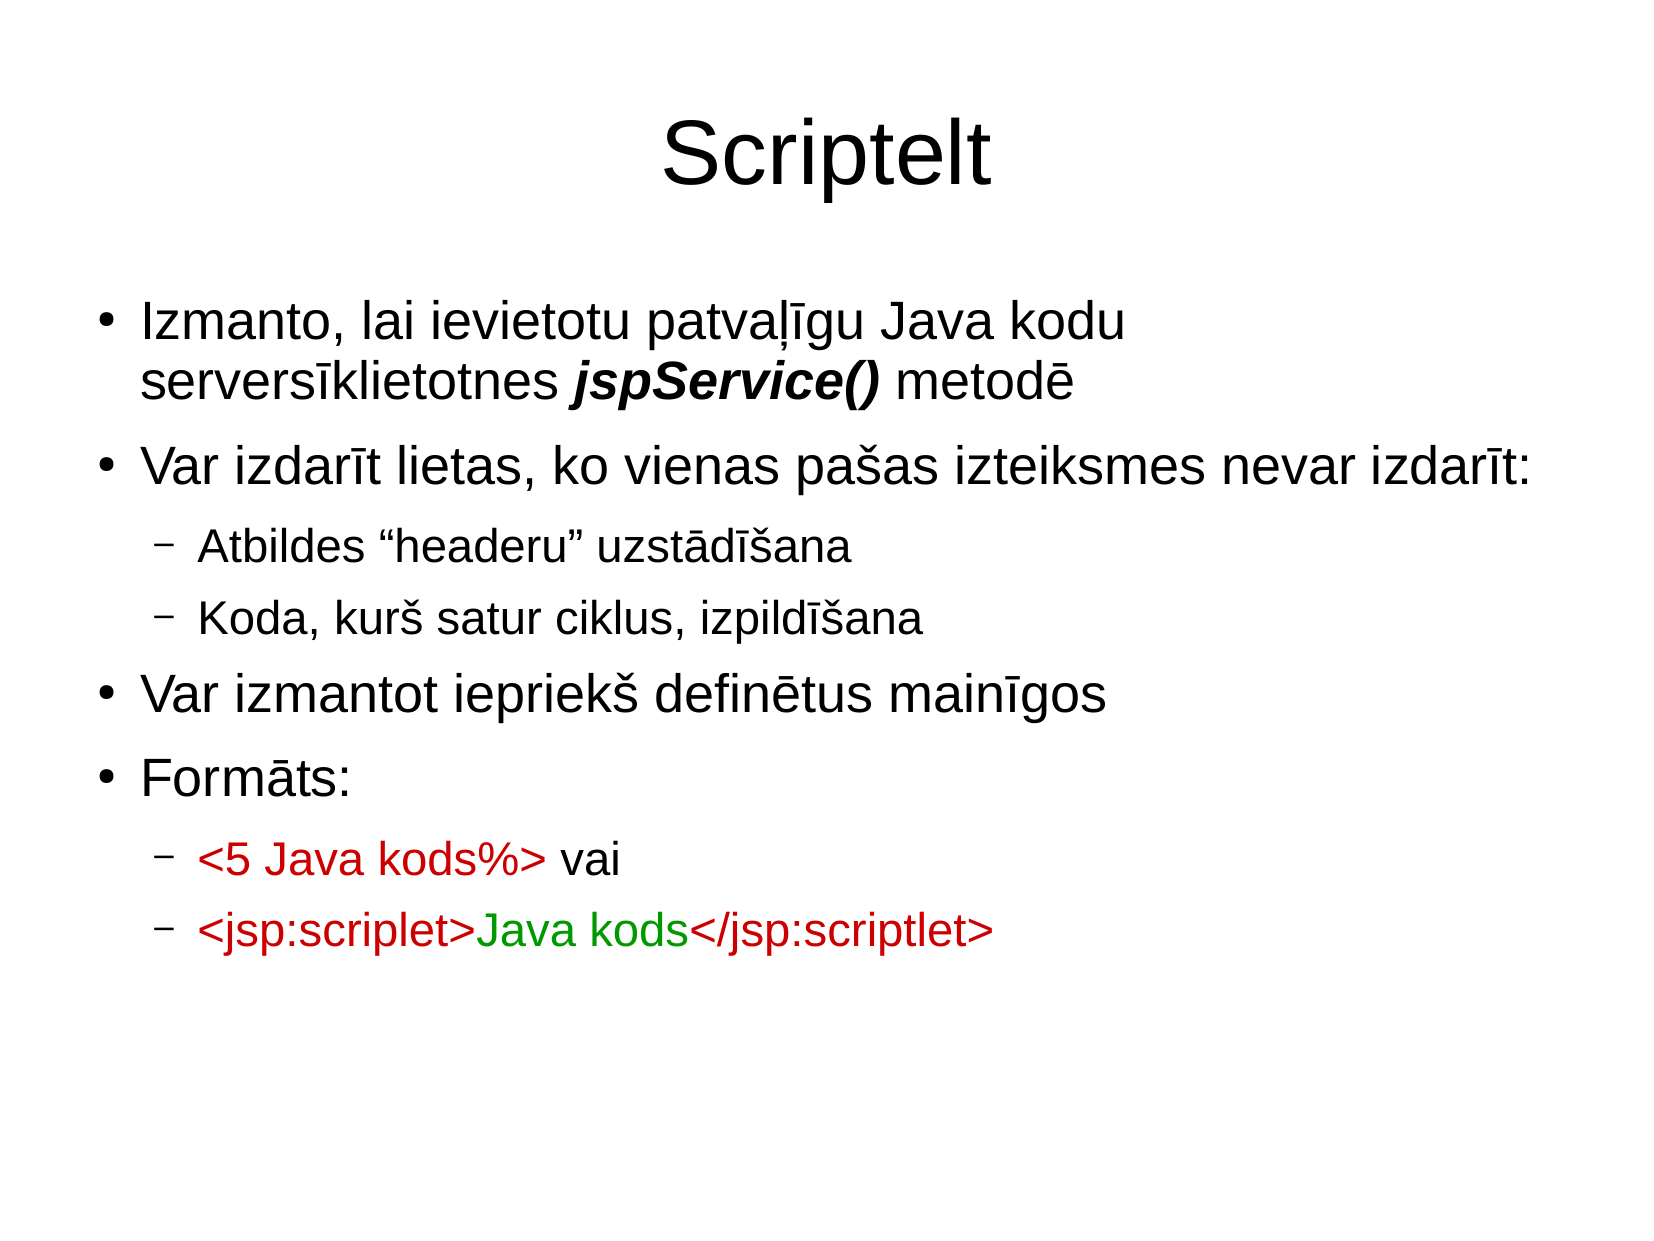

# Scriptelt
Izmanto, lai ievietotu patvaļīgu Java kodu serversīklietotnes jspService() metodē
Var izdarīt lietas, ko vienas pašas izteiksmes nevar izdarīt:
Atbildes “headeru” uzstādīšana
Koda, kurš satur ciklus, izpildīšana
Var izmantot iepriekš definētus mainīgos
Formāts:
<5 Java kods%> vai
<jsp:scriplet>Java kods</jsp:scriptlet>